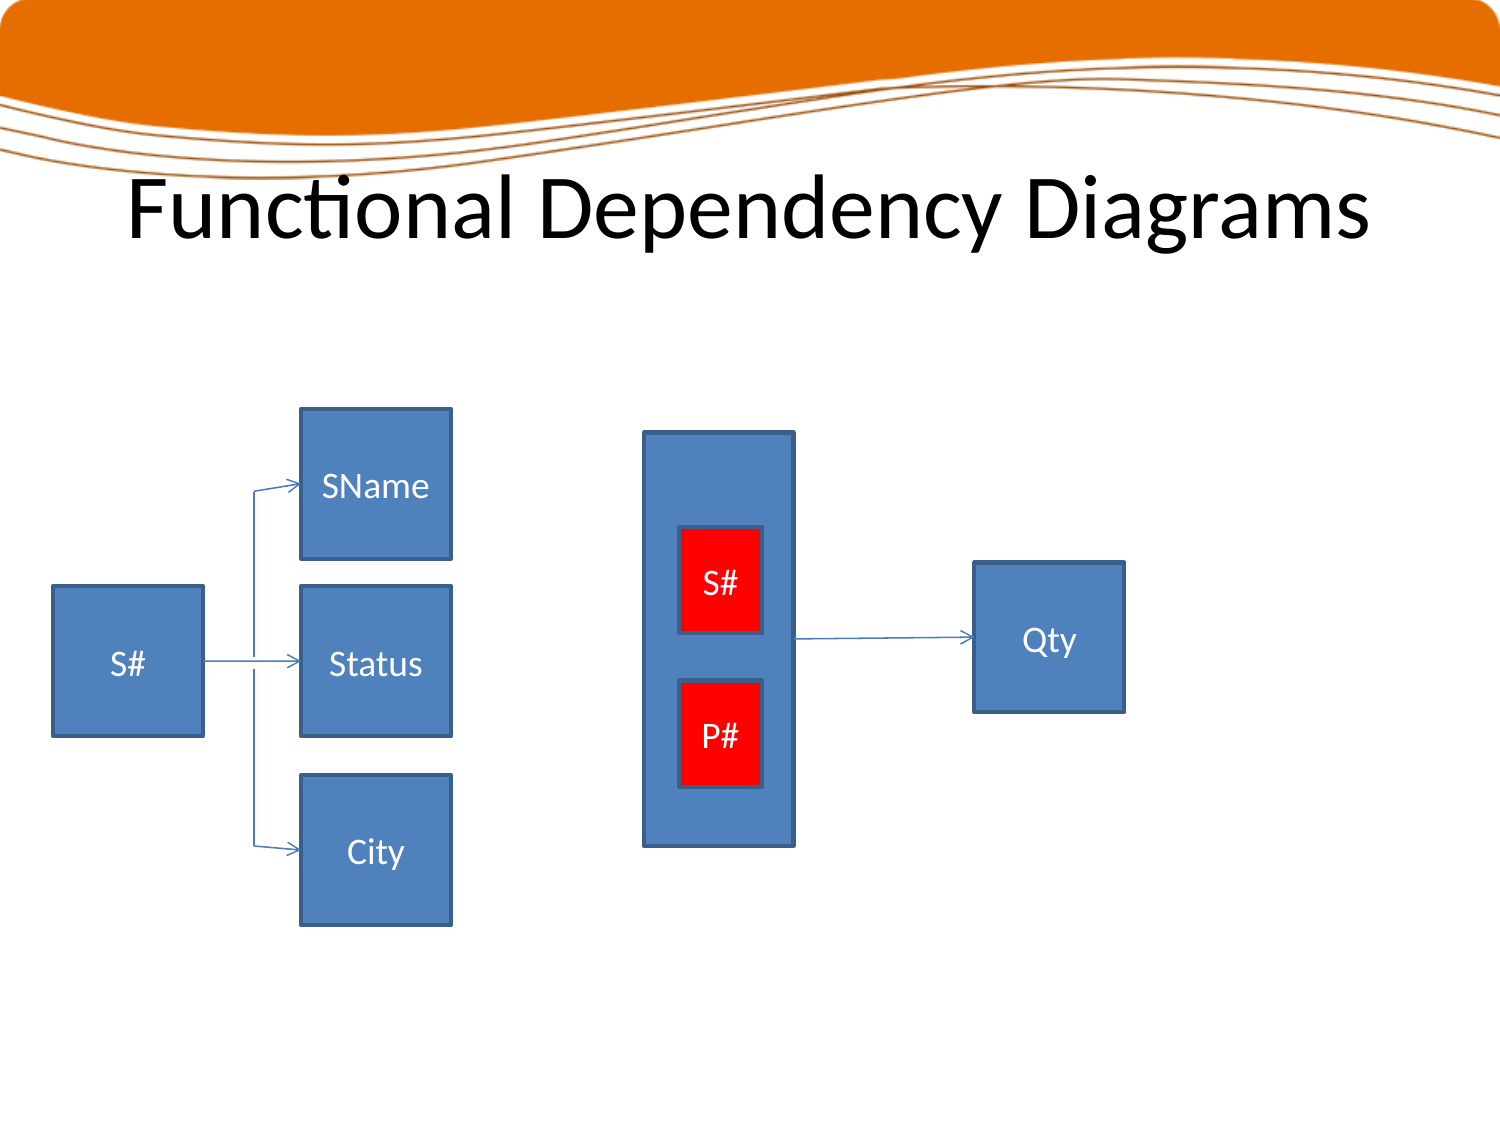

Functional Dependency Diagrams
#
SName
S#
Qty
S#
Status
P#
City